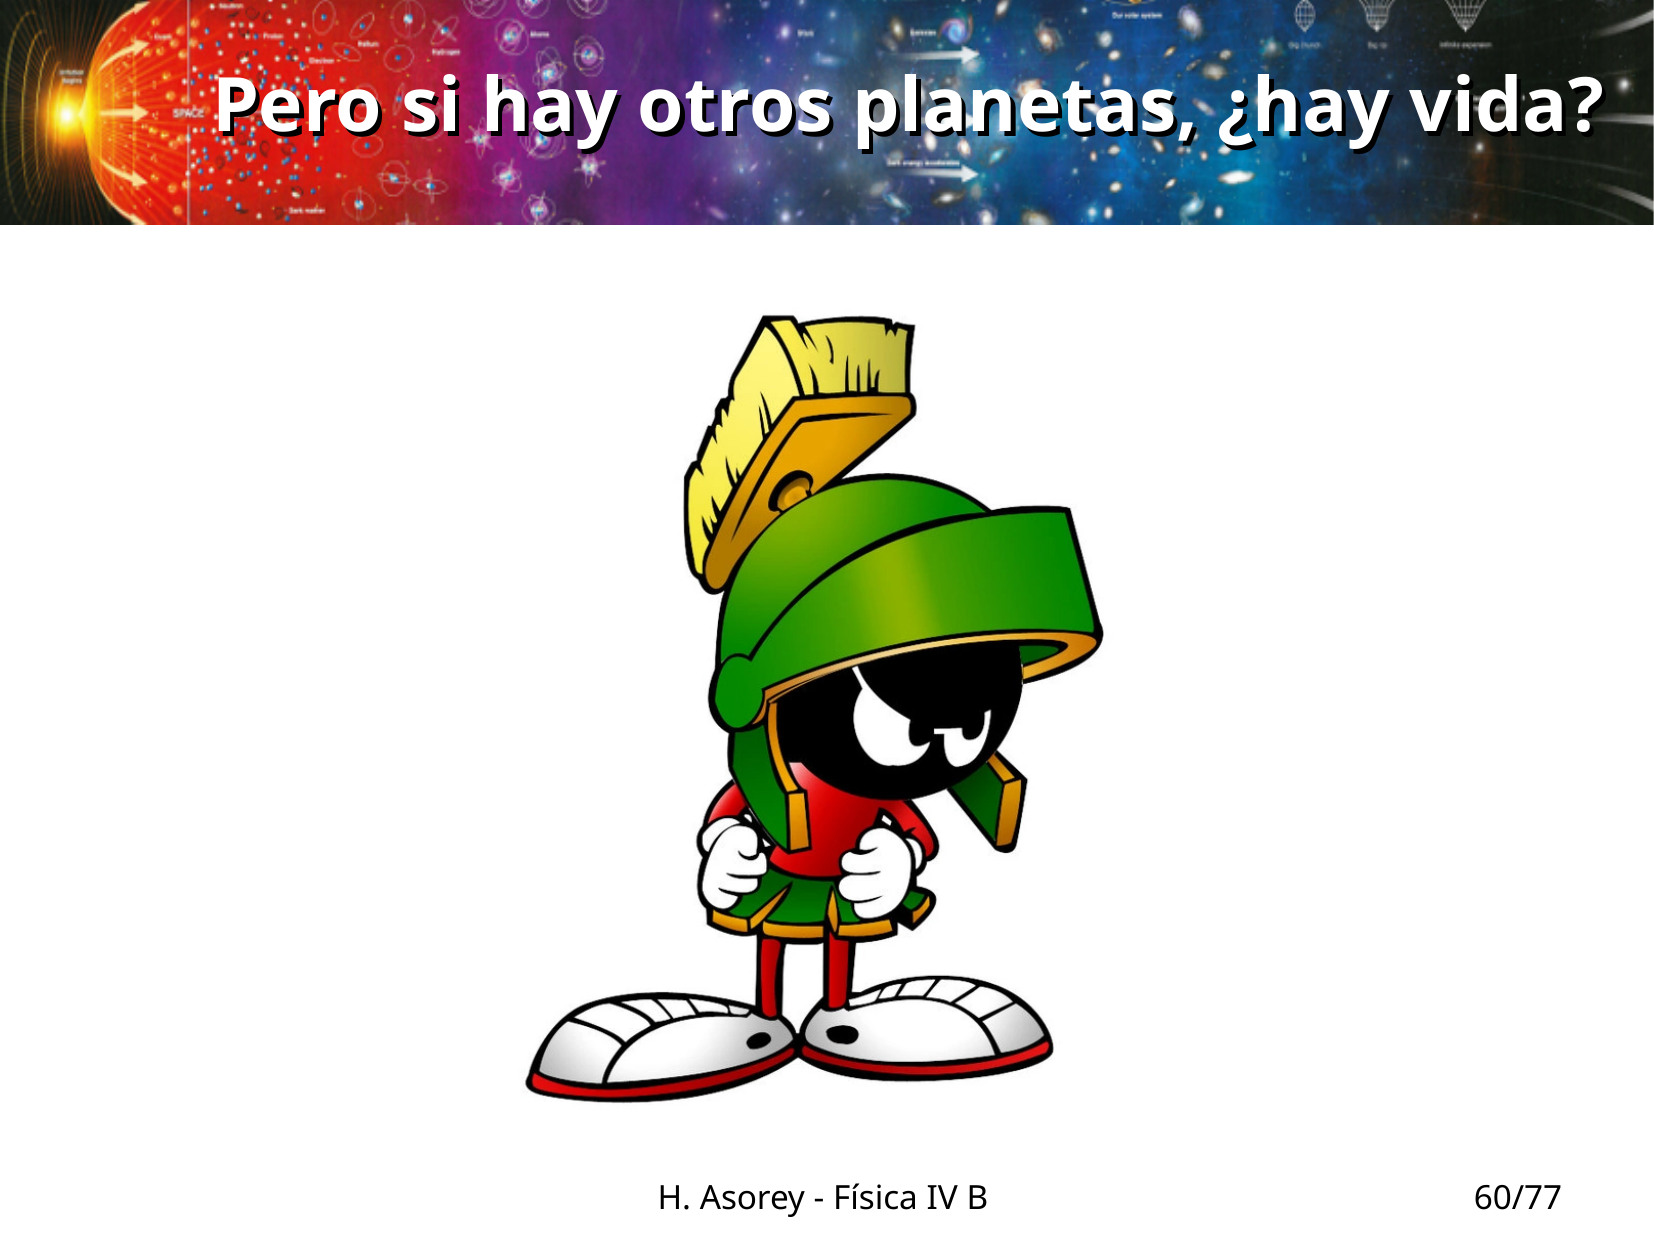

# Pero si hay otros planetas, ¿hay vida?
H. Asorey - Física IV B
60